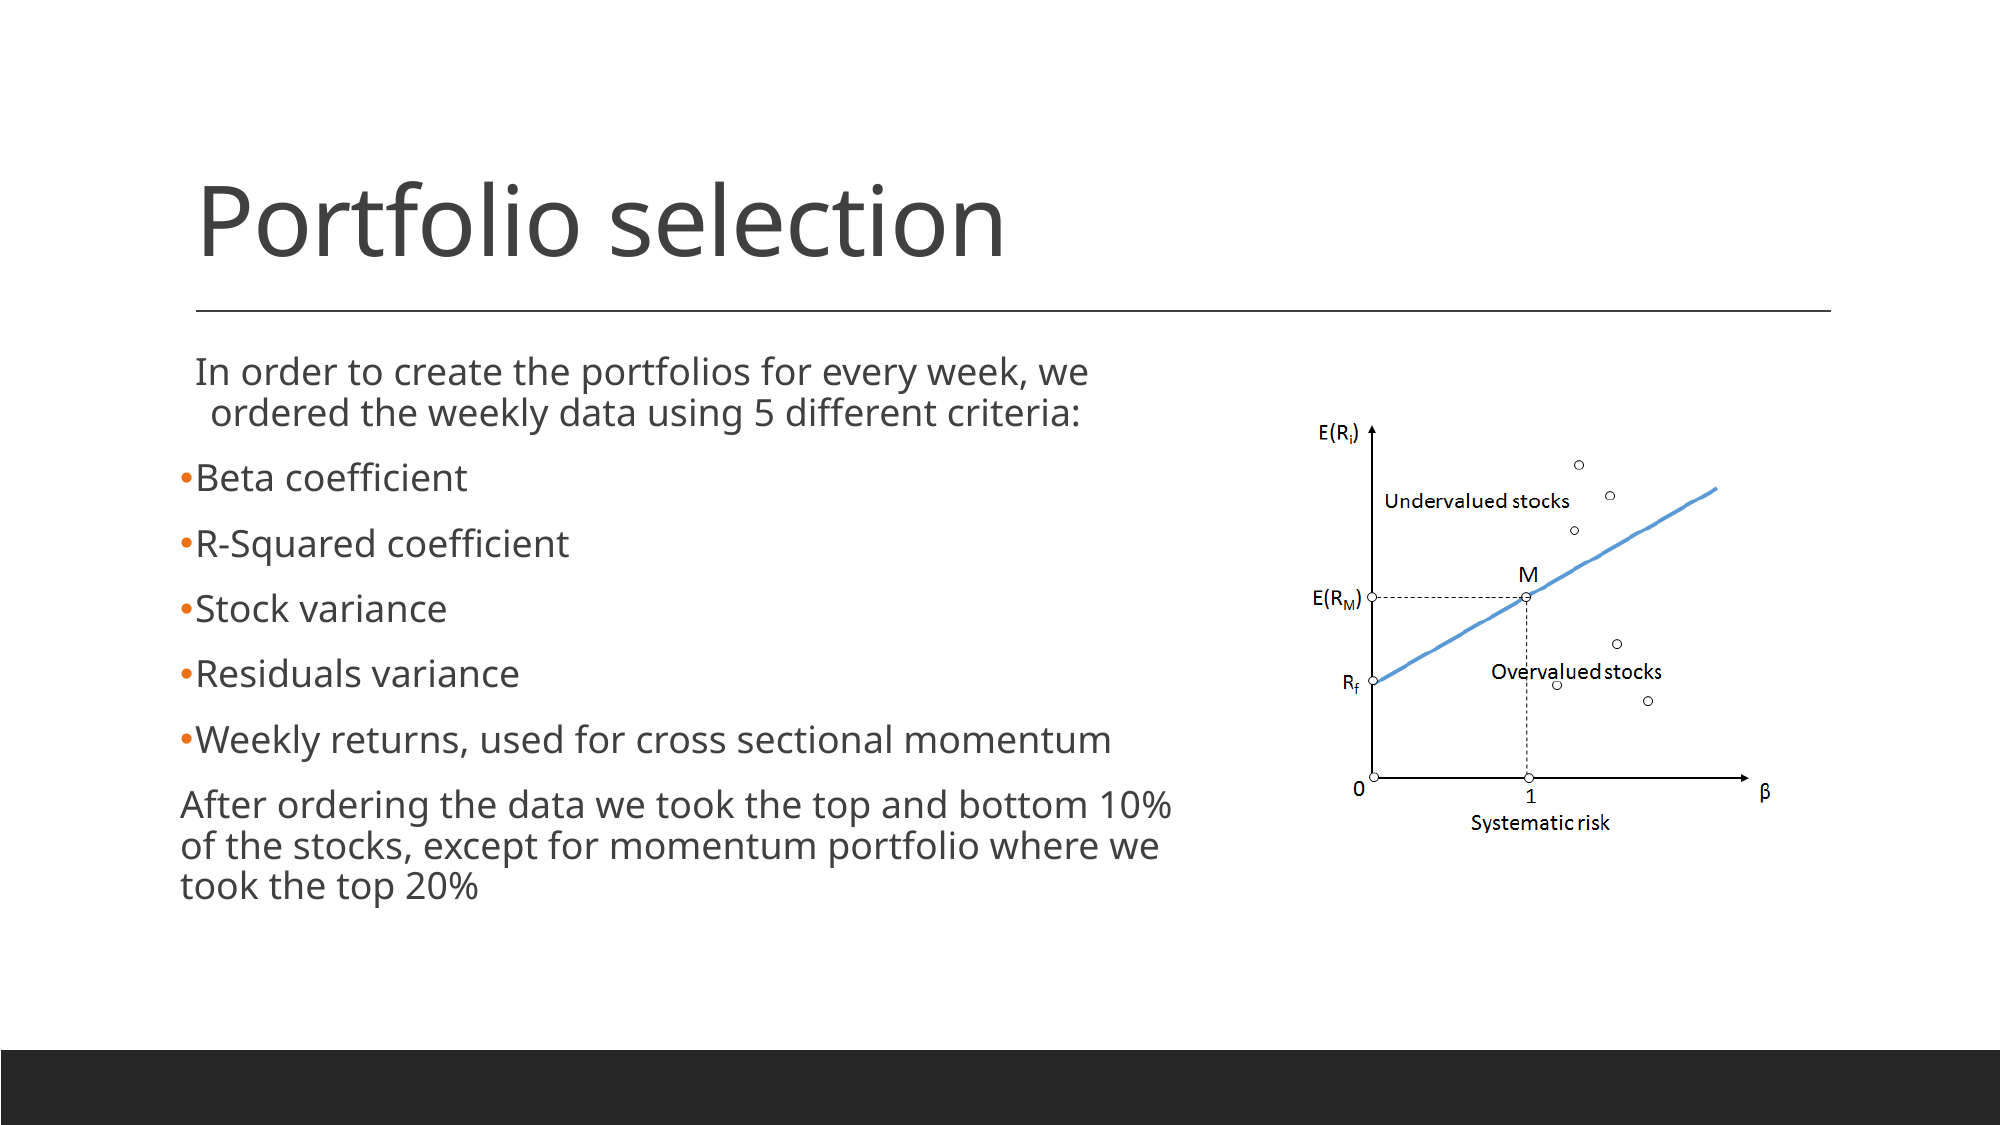

# Portfolio selection
In order to create the portfolios for every week, we ordered the weekly data using 5 different criteria:
Beta coefficient
R-Squared coefficient
Stock variance
Residuals variance
Weekly returns, used for cross sectional momentum
After ordering the data we took the top and bottom 10% of the stocks, except for momentum portfolio where we took the top 20%